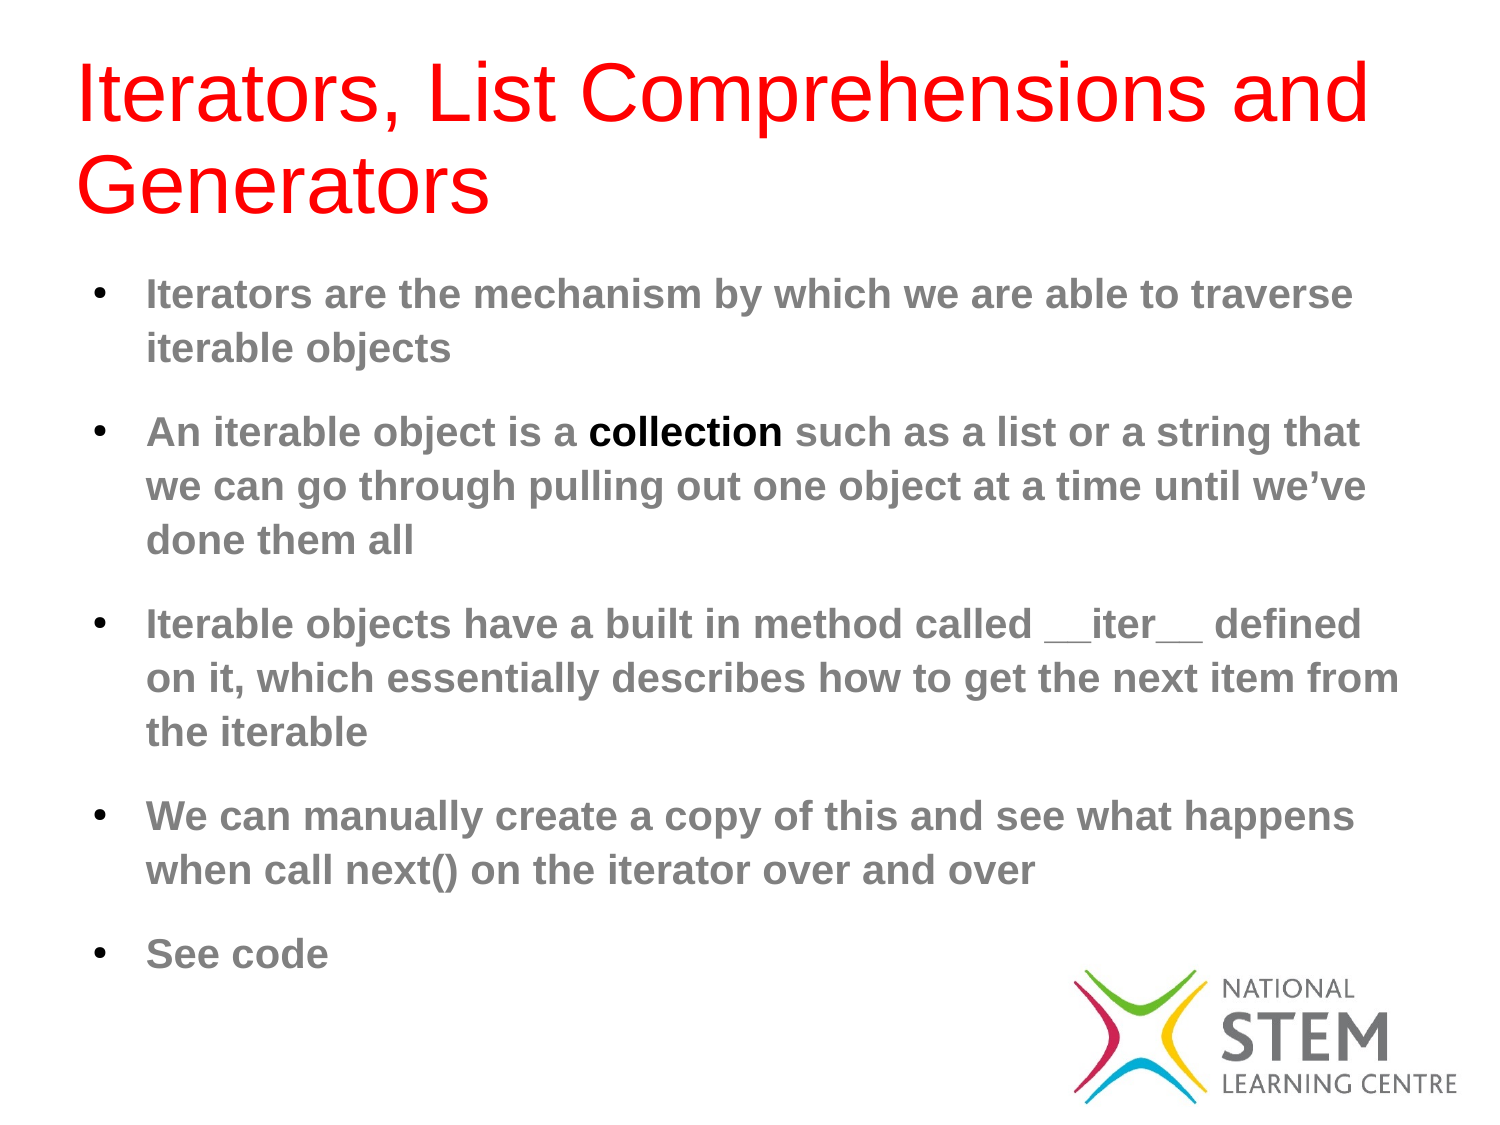

# Iterators, List Comprehensions and Generators
Iterators are the mechanism by which we are able to traverse iterable objects
An iterable object is a collection such as a list or a string that we can go through pulling out one object at a time until we’ve done them all
Iterable objects have a built in method called __iter__ defined on it, which essentially describes how to get the next item from the iterable
We can manually create a copy of this and see what happens when call next() on the iterator over and over
See code